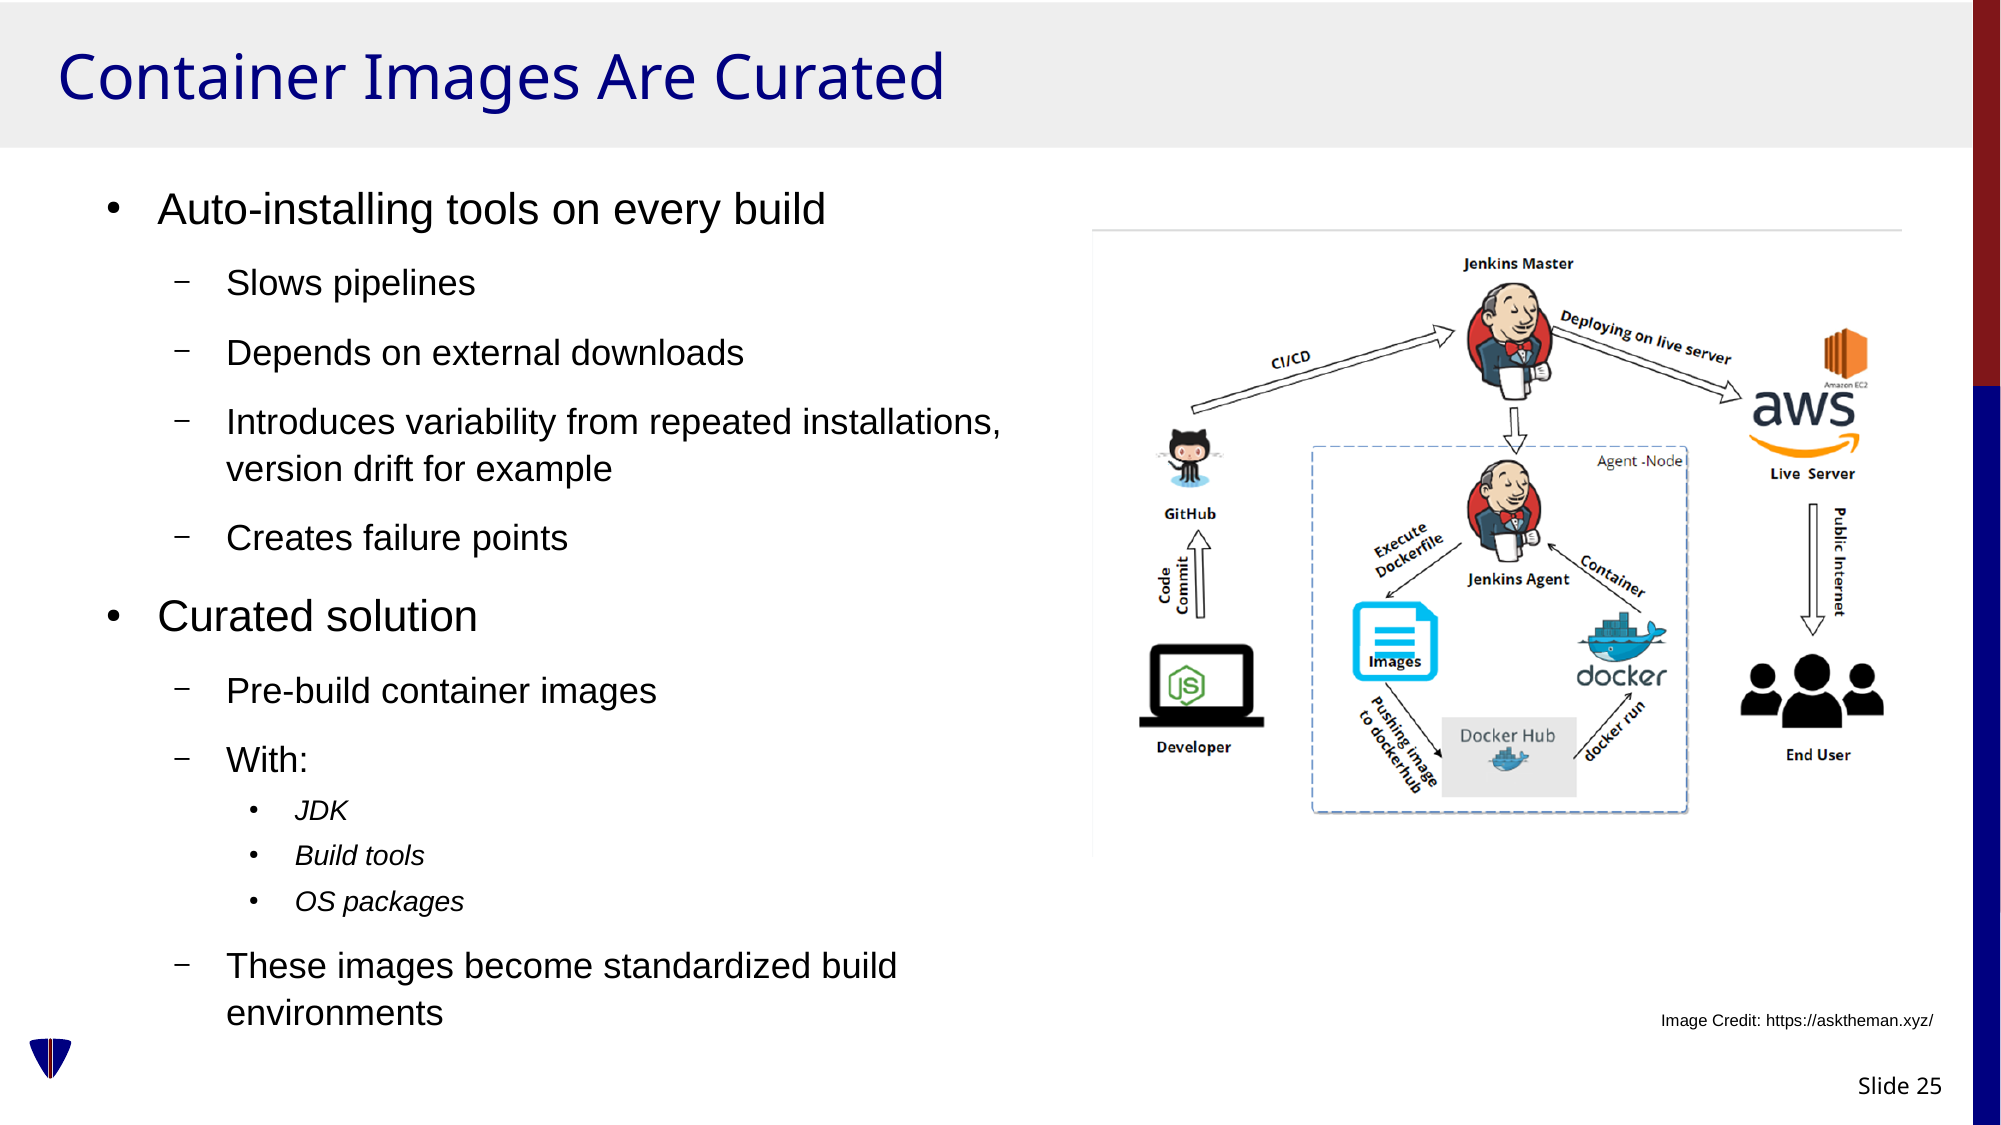

# Container Images Are Curated
Auto-installing tools on every build
Slows pipelines
Depends on external downloads
Introduces variability from repeated installations, version drift for example
Creates failure points
Curated solution
Pre-build container images
With:
JDK
Build tools
OS packages
These images become standardized build environments
Image Credit: https://asktheman.xyz/